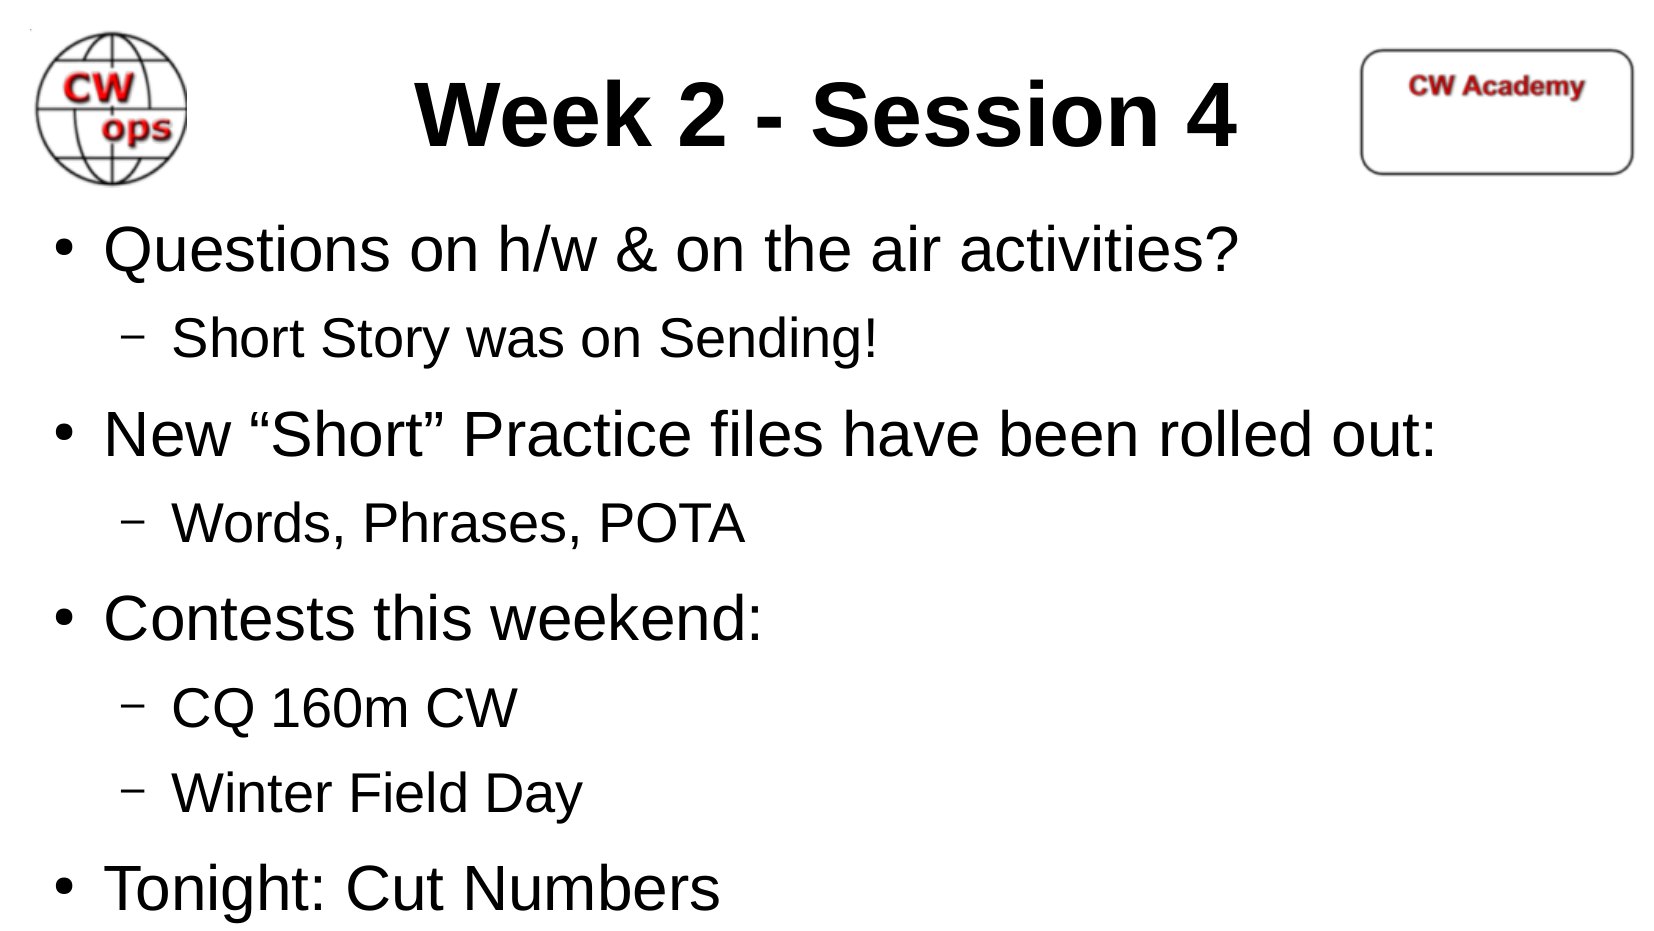

# Week 2 - Session 4
Questions on h/w & on the air activities?
Short Story was on Sending!
New “Short” Practice files have been rolled out:
Words, Phrases, POTA
Contests this weekend:
CQ 160m CW
Winter Field Day
Tonight: Cut Numbers